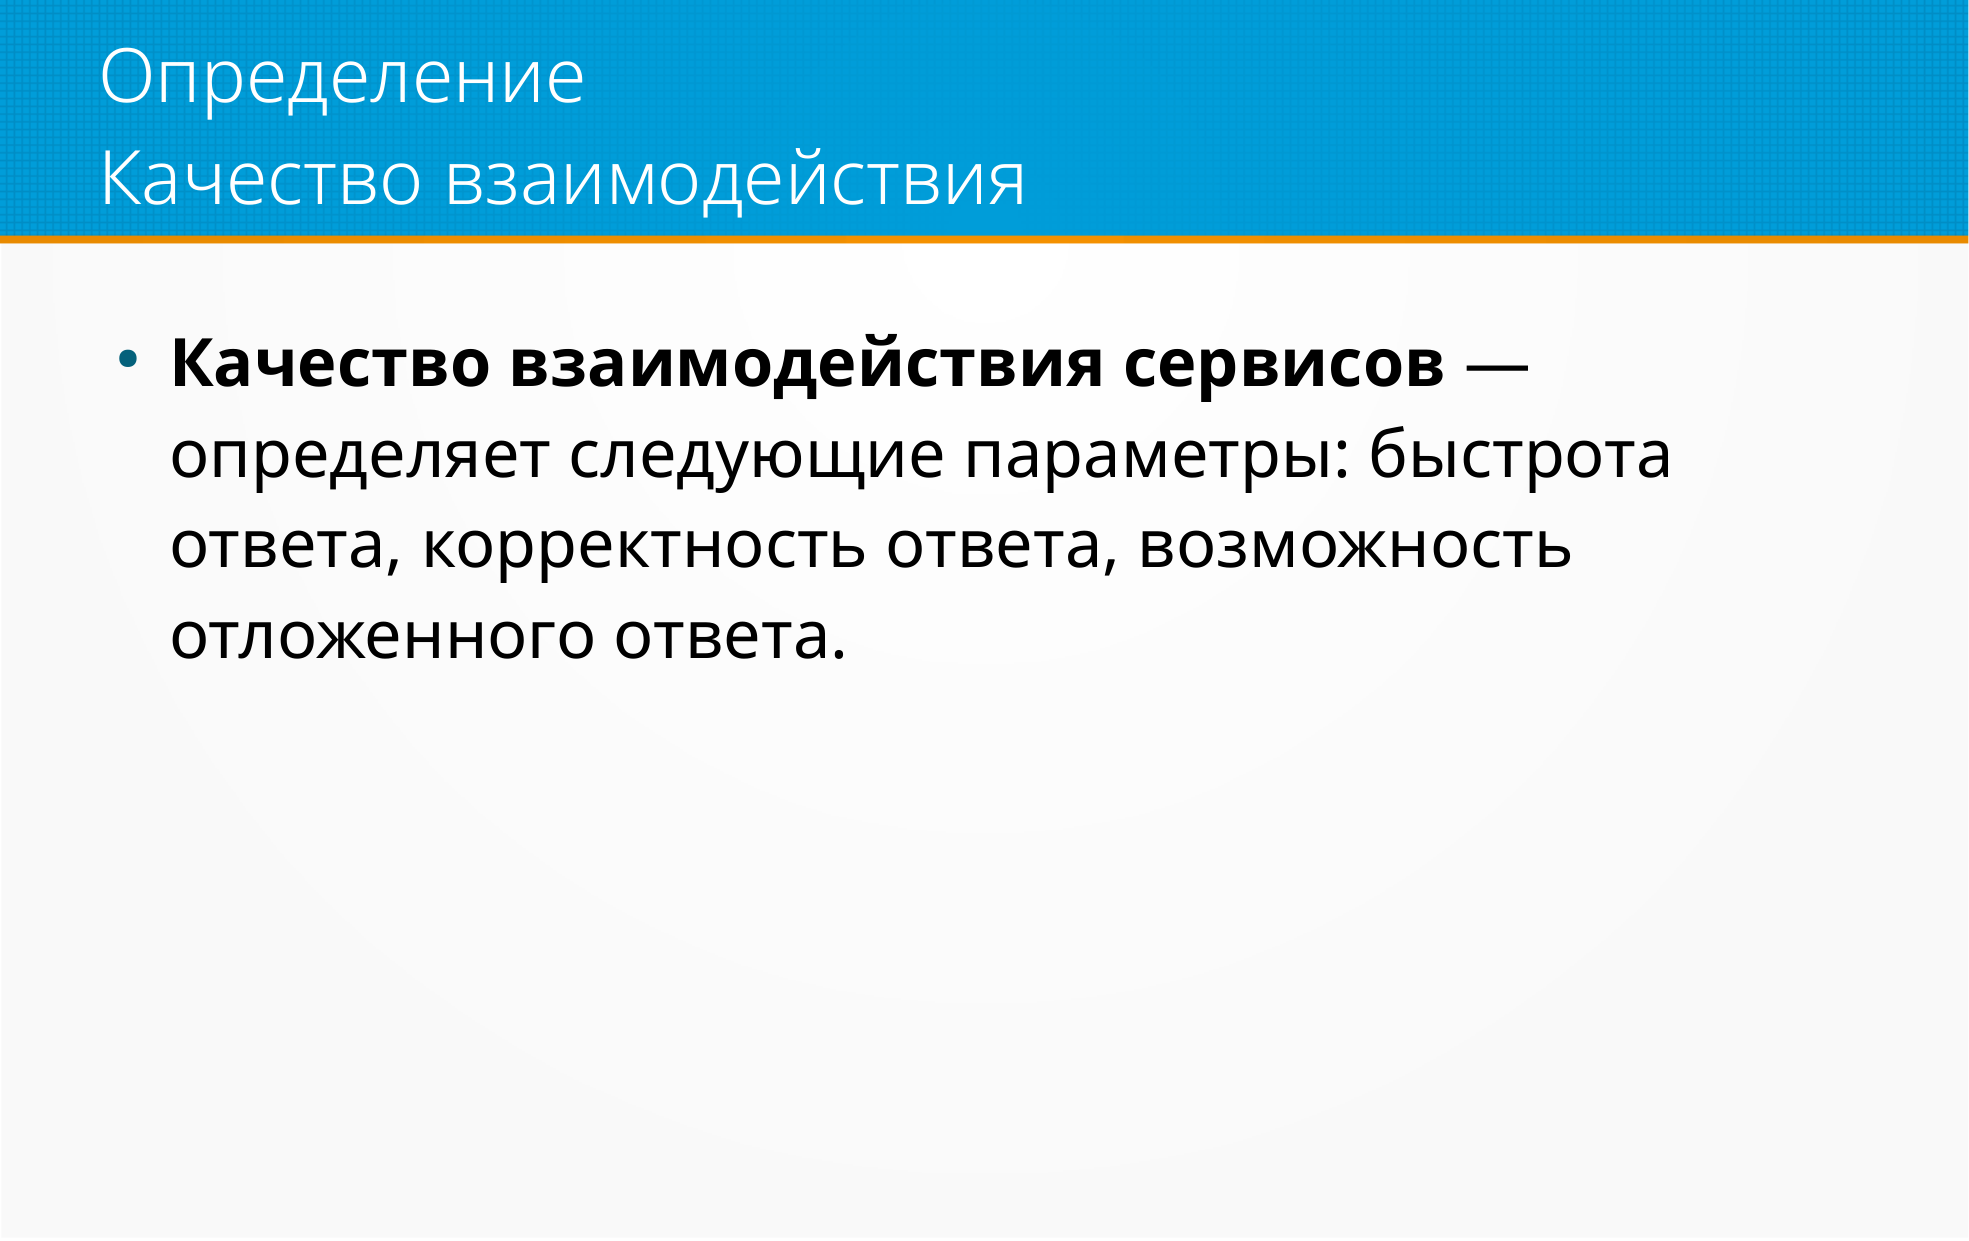

# Определение Качество взаимодействия
Качество взаимодействия сервисов — определяет следующие параметры: быстрота ответа, корректность ответа, возможность отложенного ответа.